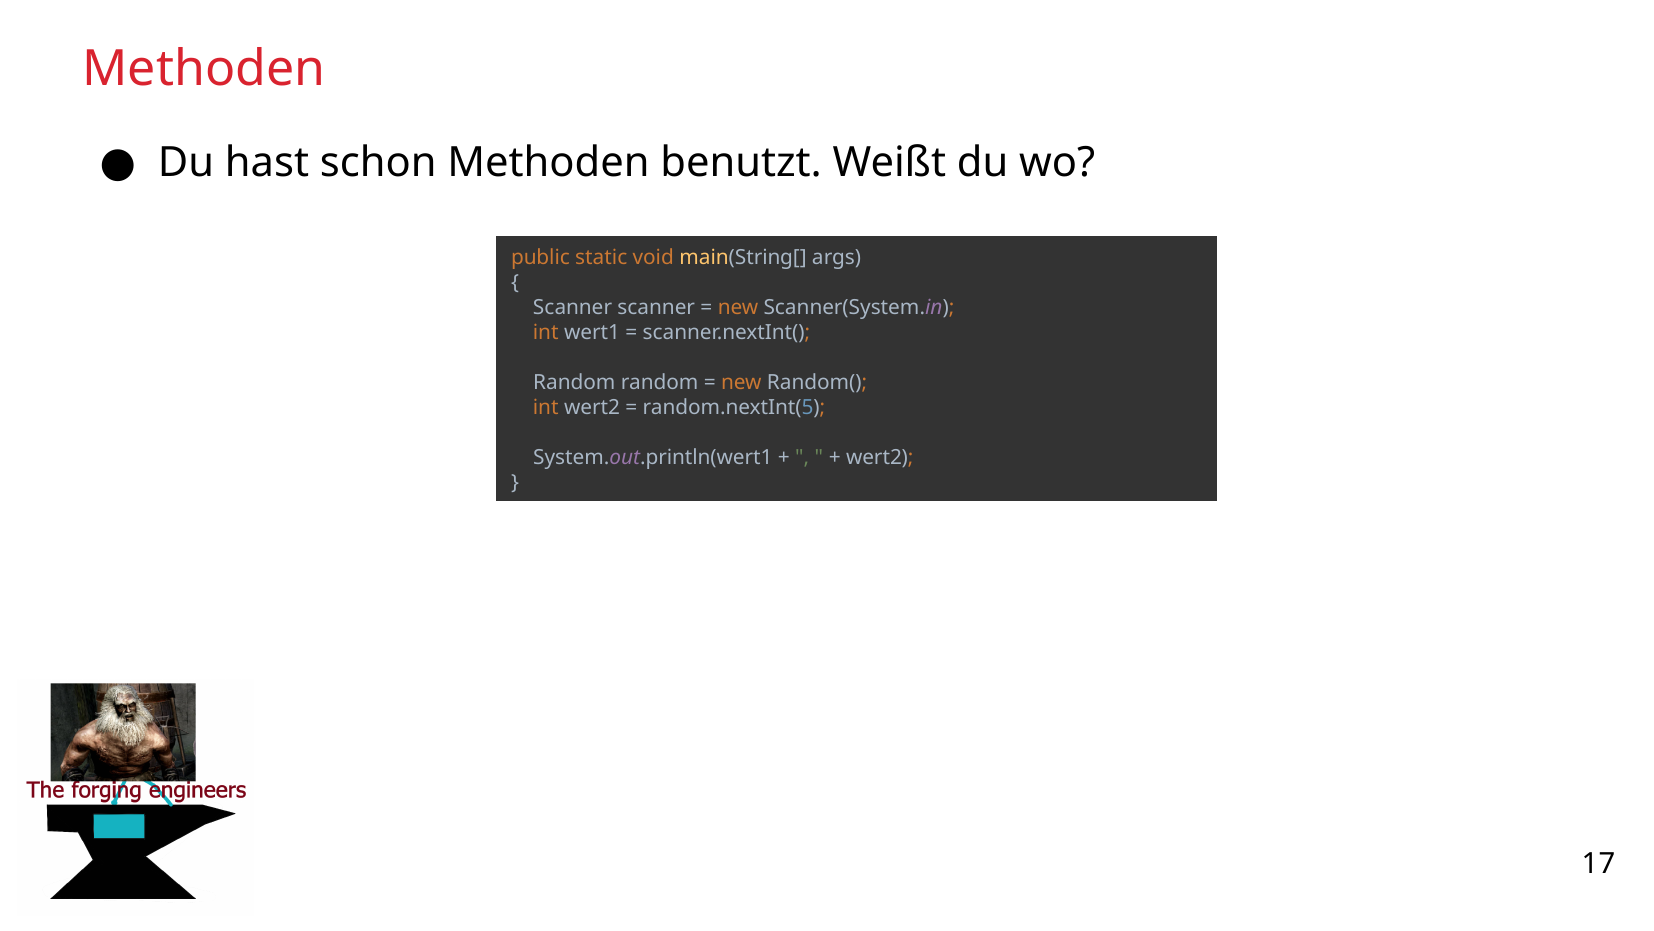

# Methoden
Du hast schon Methoden benutzt. Weißt du wo?
public static void main(String[] args)
{
 Scanner scanner = new Scanner(System.in);
 int wert1 = scanner.nextInt();
 Random random = new Random();
 int wert2 = random.nextInt(5);
 System.out.println(wert1 + ", " + wert2);
}